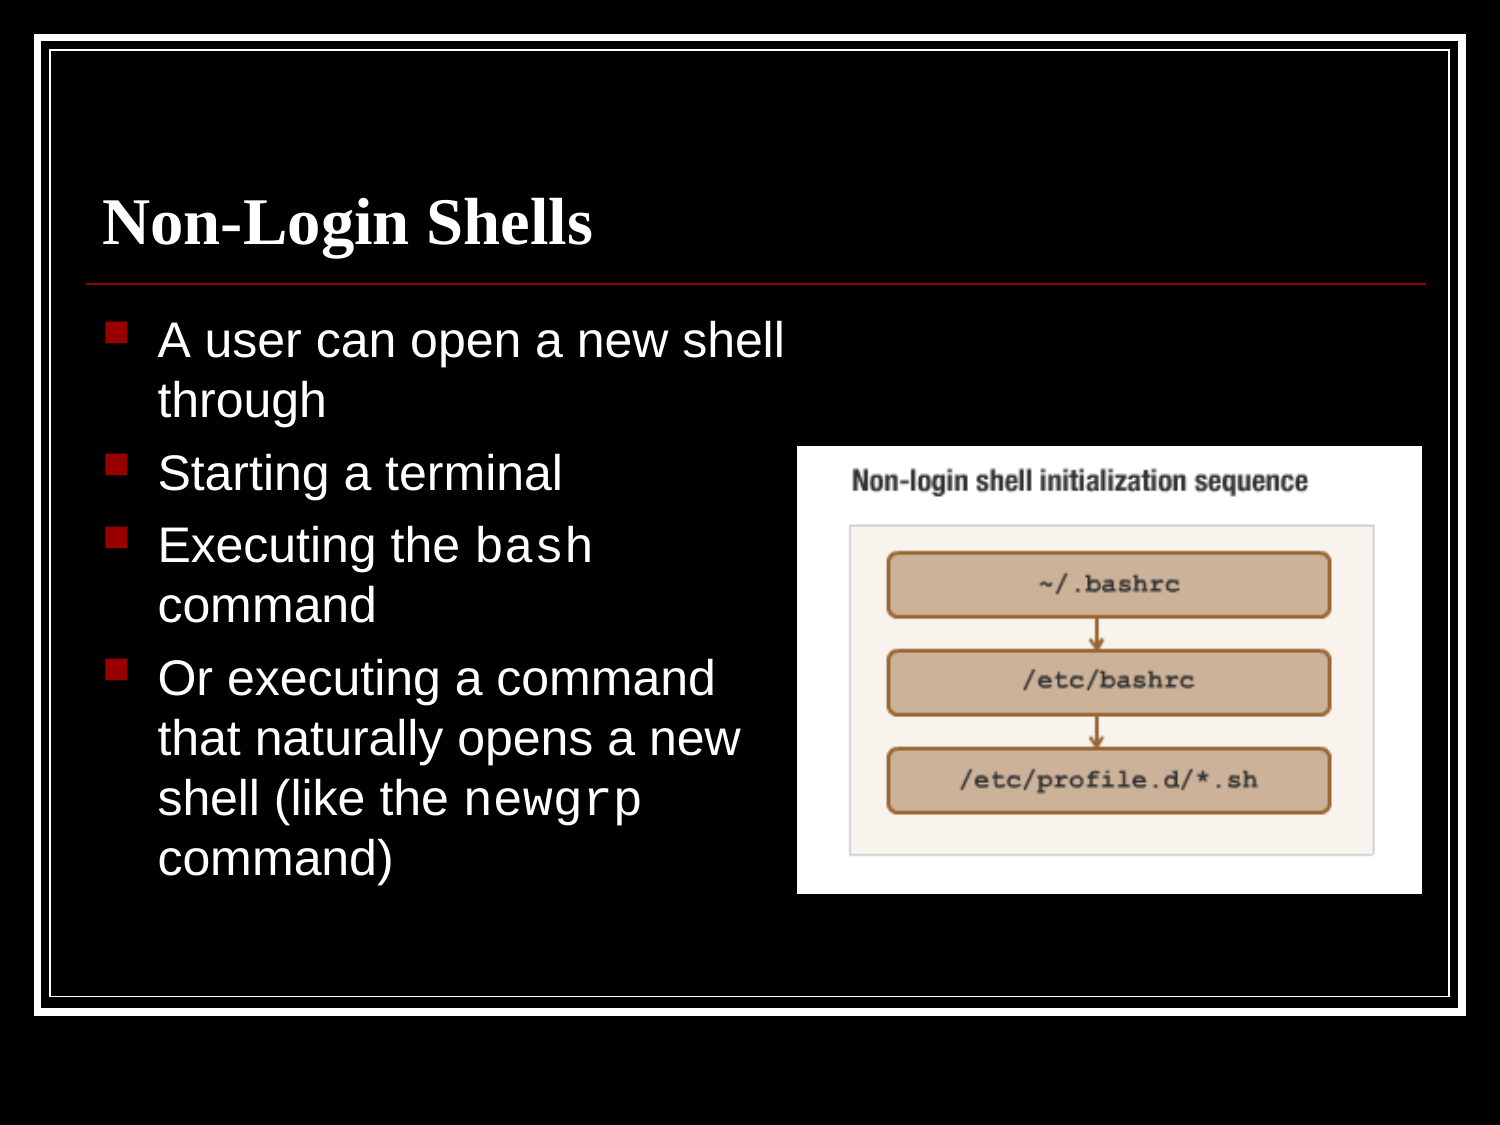

# Non-Login Shells
A user can open a new shell through
Starting a terminal
Executing the bash command
Or executing a command that naturally opens a new shell (like the newgrp command)